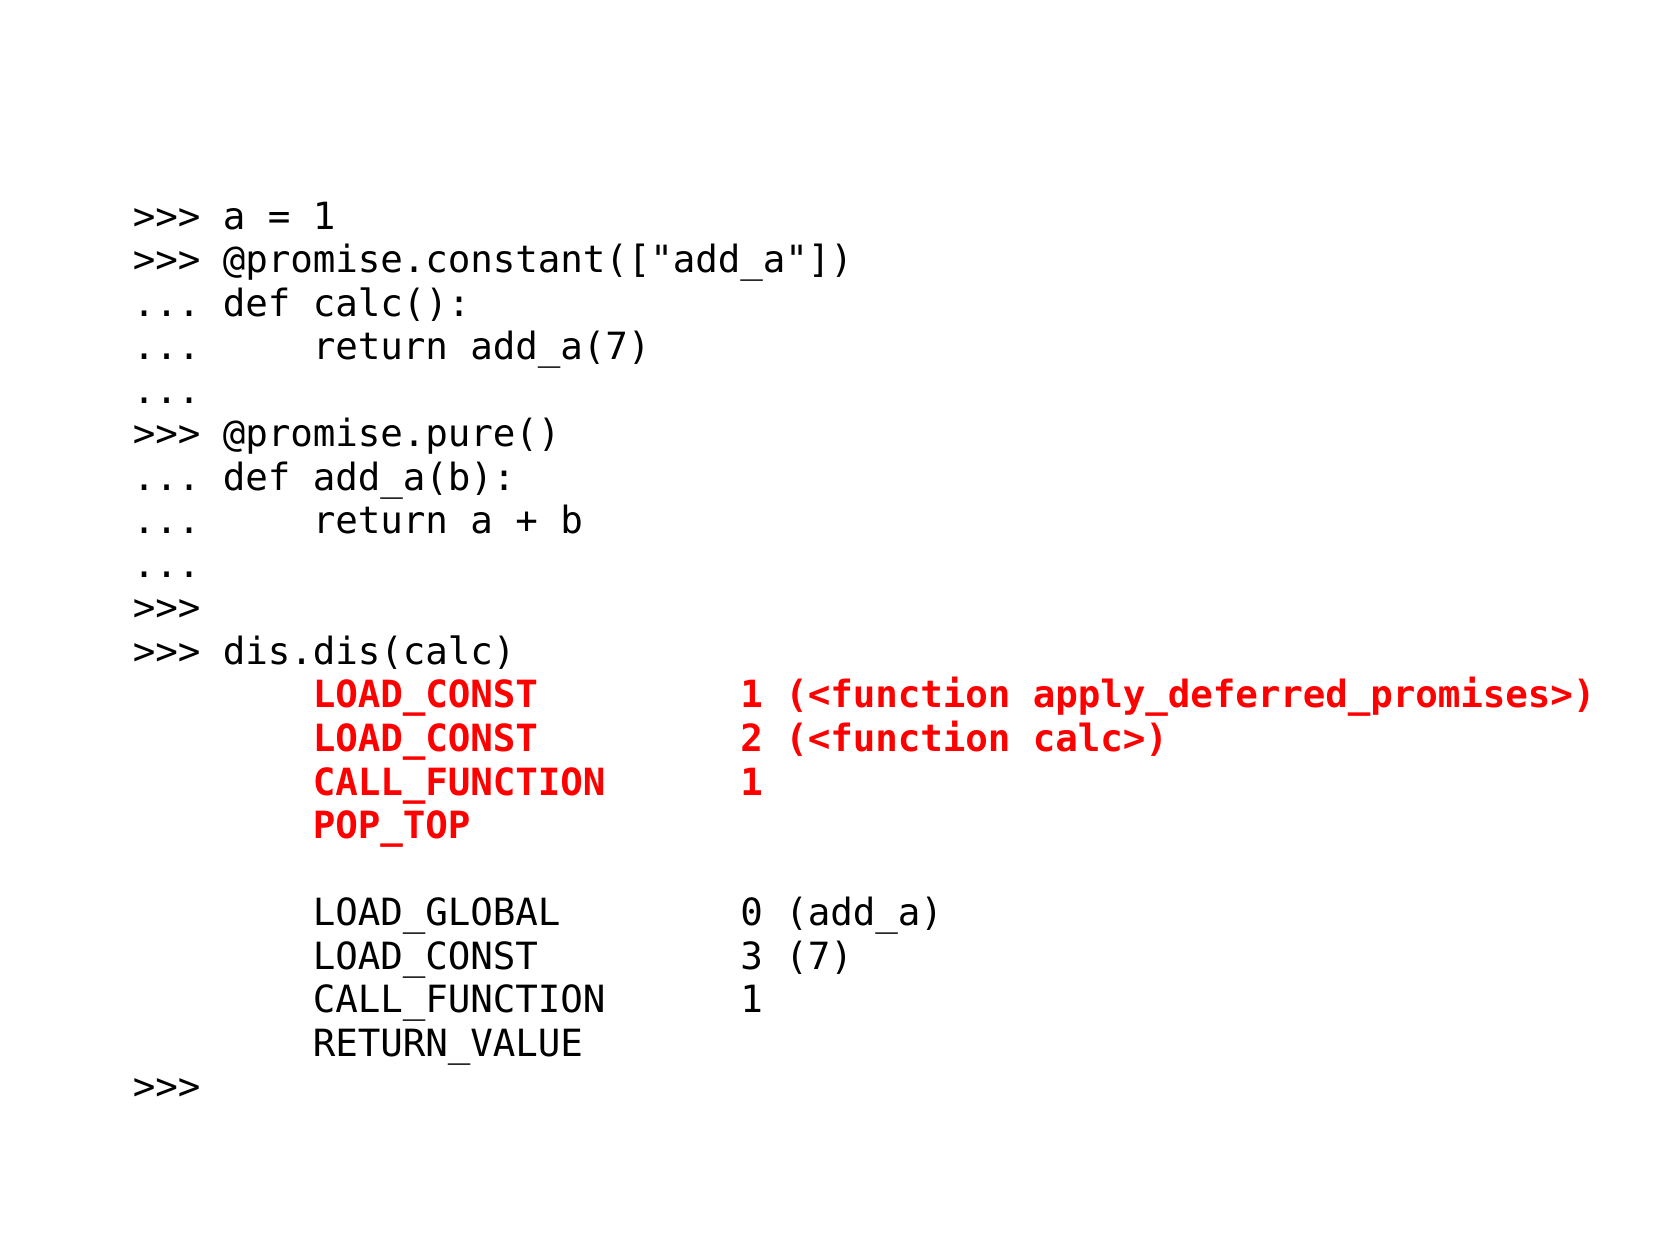

>>> a = 1
>>> @promise.constant(["add_a"])
... def calc():
... return add_a(7)
...
>>> @promise.pure()
... def add_a(b):
... return a + b
...
>>>
>>> dis.dis(calc)
 LOAD_CONST 1 (<function apply_deferred_promises>)
 LOAD_CONST 2 (<function calc>)
 CALL_FUNCTION 1
 POP_TOP
 LOAD_GLOBAL 0 (add_a)
 LOAD_CONST 3 (7)
 CALL_FUNCTION 1
 RETURN_VALUE
>>>